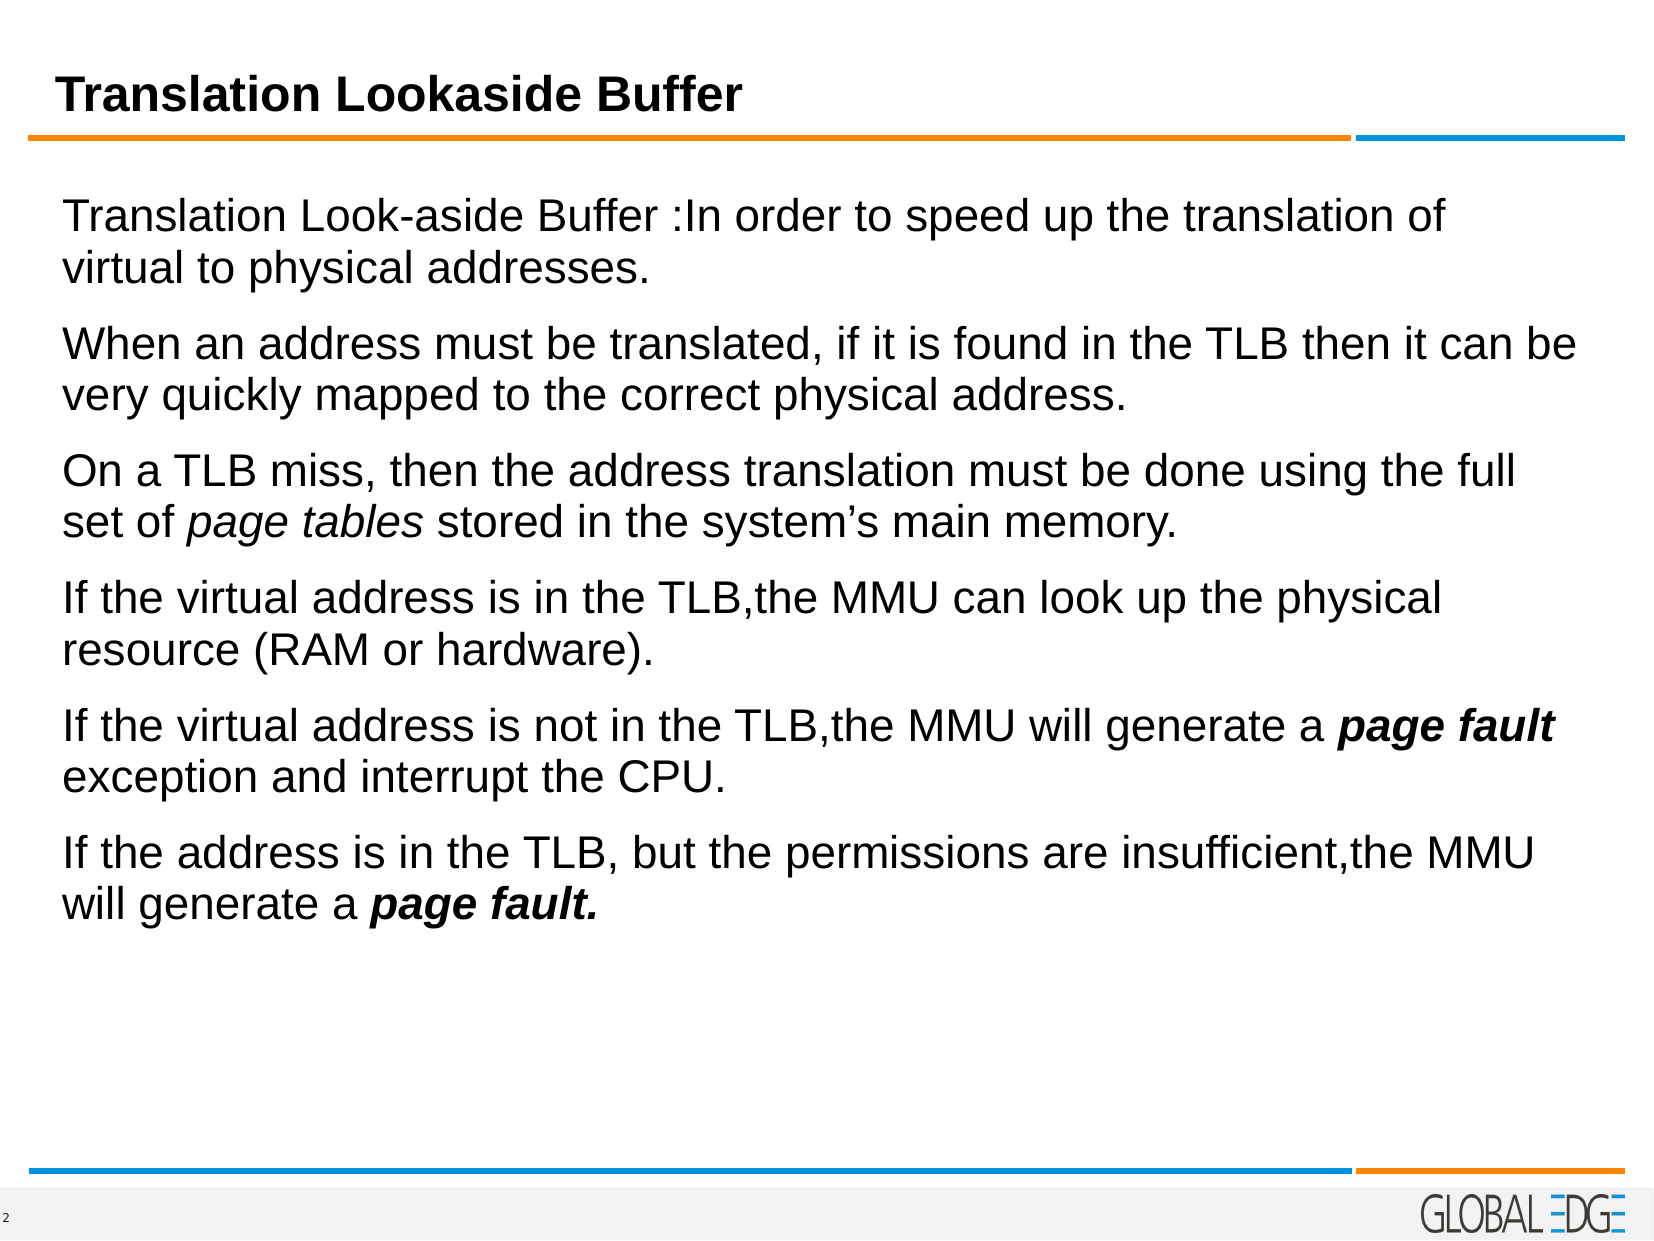

Translation Lookaside Buffer
Translation Look-aside Buffer :In order to speed up the translation of virtual to physical addresses.
When an address must be translated, if it is found in the TLB then it can be very quickly mapped to the correct physical address.
On a TLB miss, then the address translation must be done using the full set of page tables stored in the system’s main memory.
If the virtual address is in the TLB,the MMU can look up the physical resource (RAM or hardware).
If the virtual address is not in the TLB,the MMU will generate a page fault exception and interrupt the CPU.
If the address is in the TLB, but the permissions are insufficient,the MMU will generate a page fault.
2